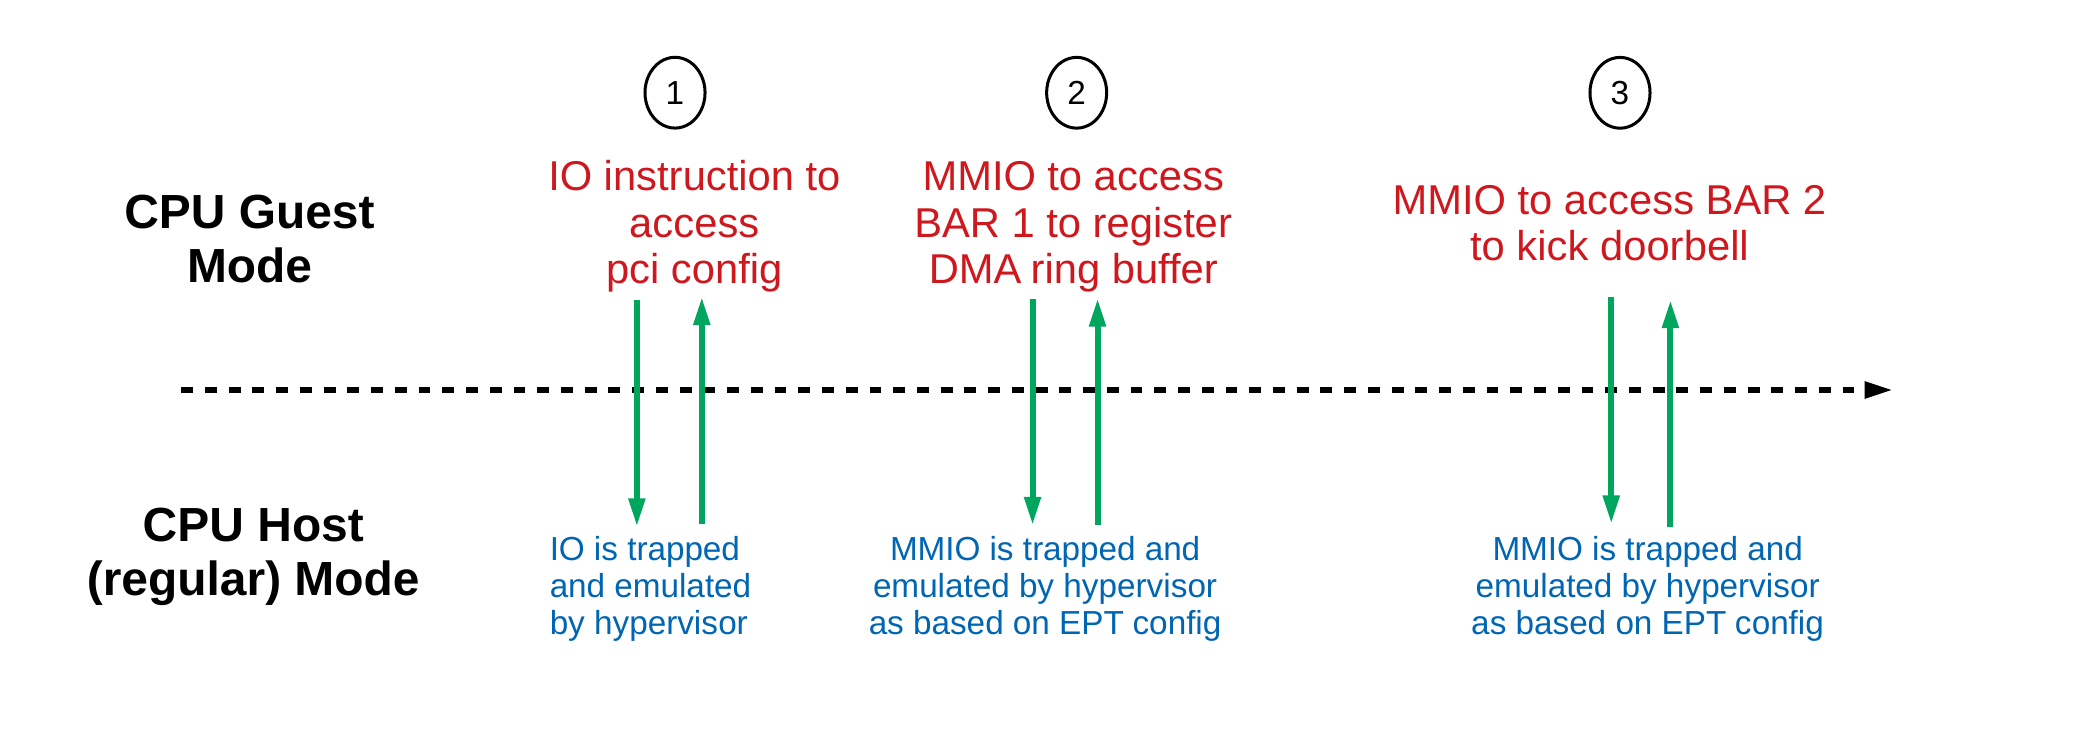

1
2
3
IO instruction to
access
pci config
MMIO to access
BAR 1 to register
DMA ring buffer
MMIO to access BAR 2
to kick doorbell
CPU Guest
Mode
CPU Host
(regular) Mode
IO is trapped
and emulated
by hypervisor
MMIO is trapped and
emulated by hypervisor
as based on EPT config
MMIO is trapped and
emulated by hypervisor
as based on EPT config